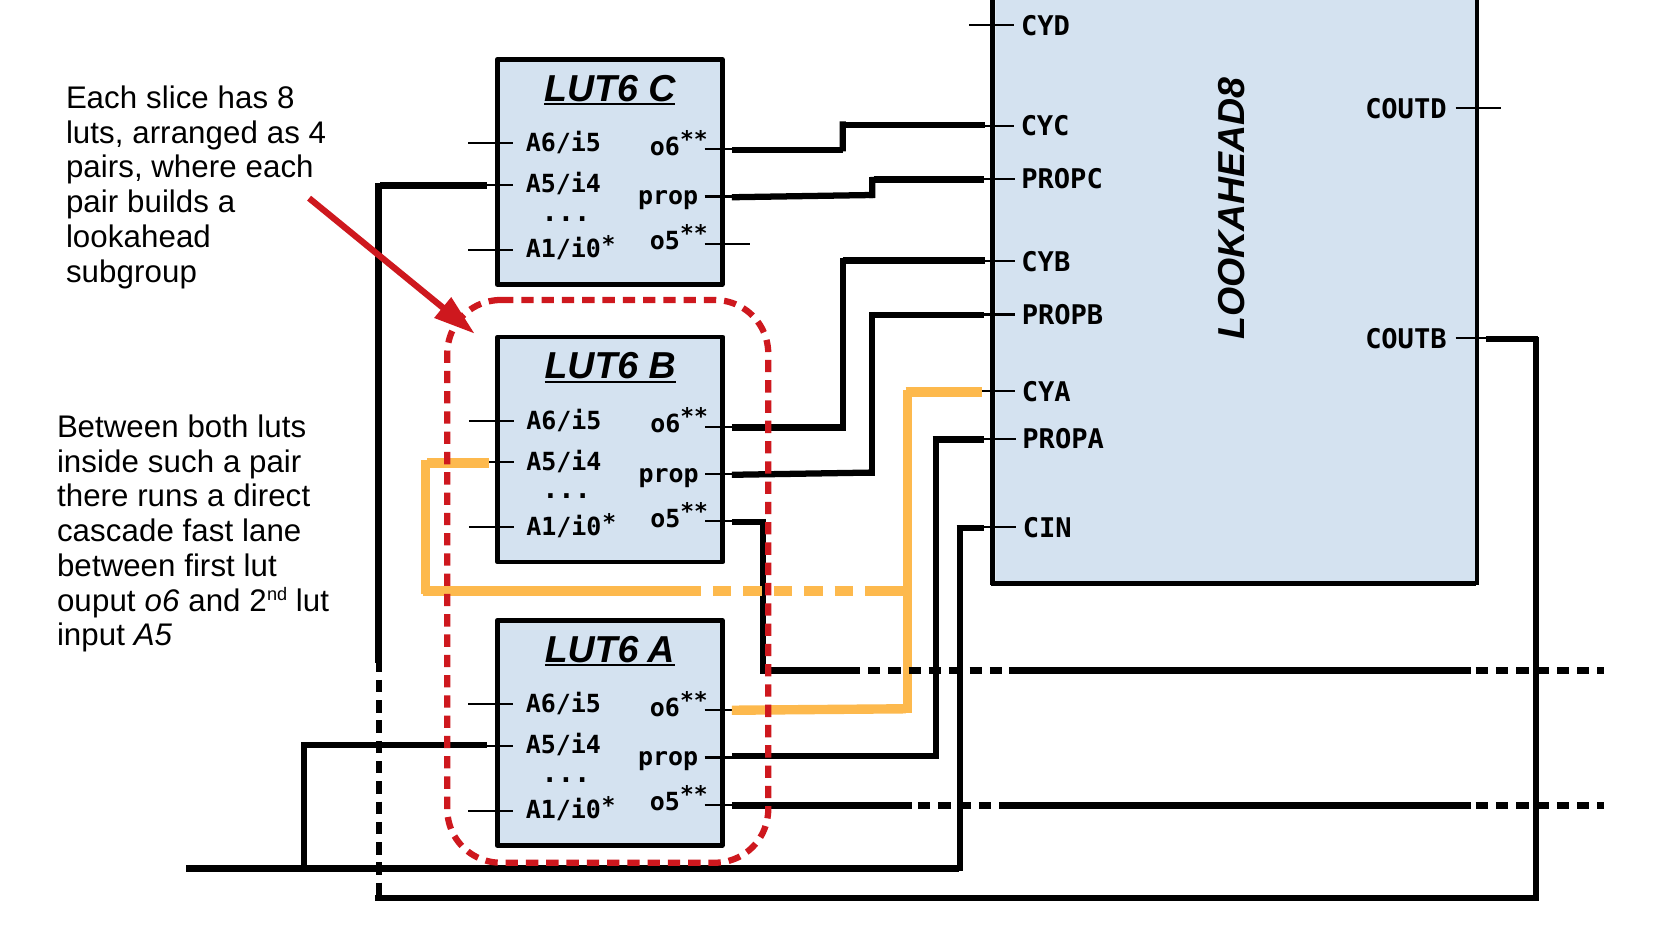

CYD
LUT6 C
Each slice has 8 luts, arranged as 4 pairs, where each pair builds a lookahead subgroup
COUTD
CYC
**
A6/i5
o6
LOOKAHEAD8
PROPC
A5/i4
prop
...
**
o5
*
A1/i0
CYB
PROPB
COUTB
LUT6 B
CYA
**
A6/i5
Between both luts inside such a pair there runs a direct cascade fast lane between first lut ouput o6 and 2nd lut input A5
o6
PROPA
A5/i4
prop
...
**
o5
*
CIN
A1/i0
LUT6 A
**
A6/i5
o6
A5/i4
prop
...
**
o5
*
A1/i0